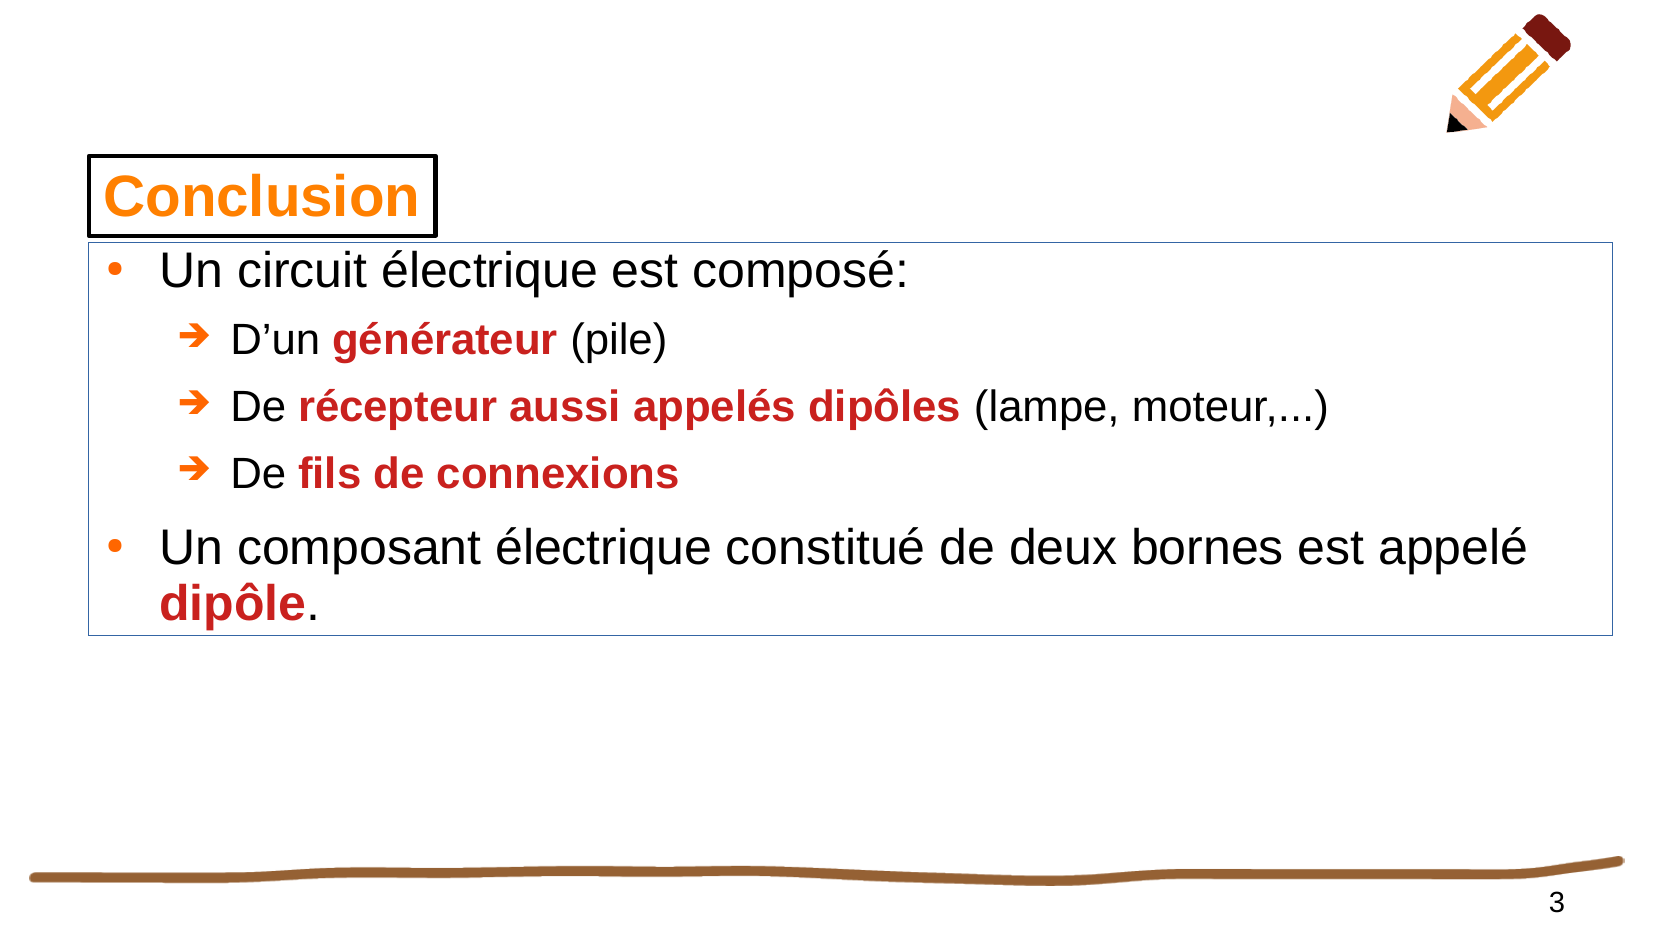

#
Conclusion
Un circuit électrique est composé:
D’un générateur (pile)
De récepteur aussi appelés dipôles (lampe, moteur,...)
De fils de connexions
Un composant électrique constitué de deux bornes est appelé dipôle.
3